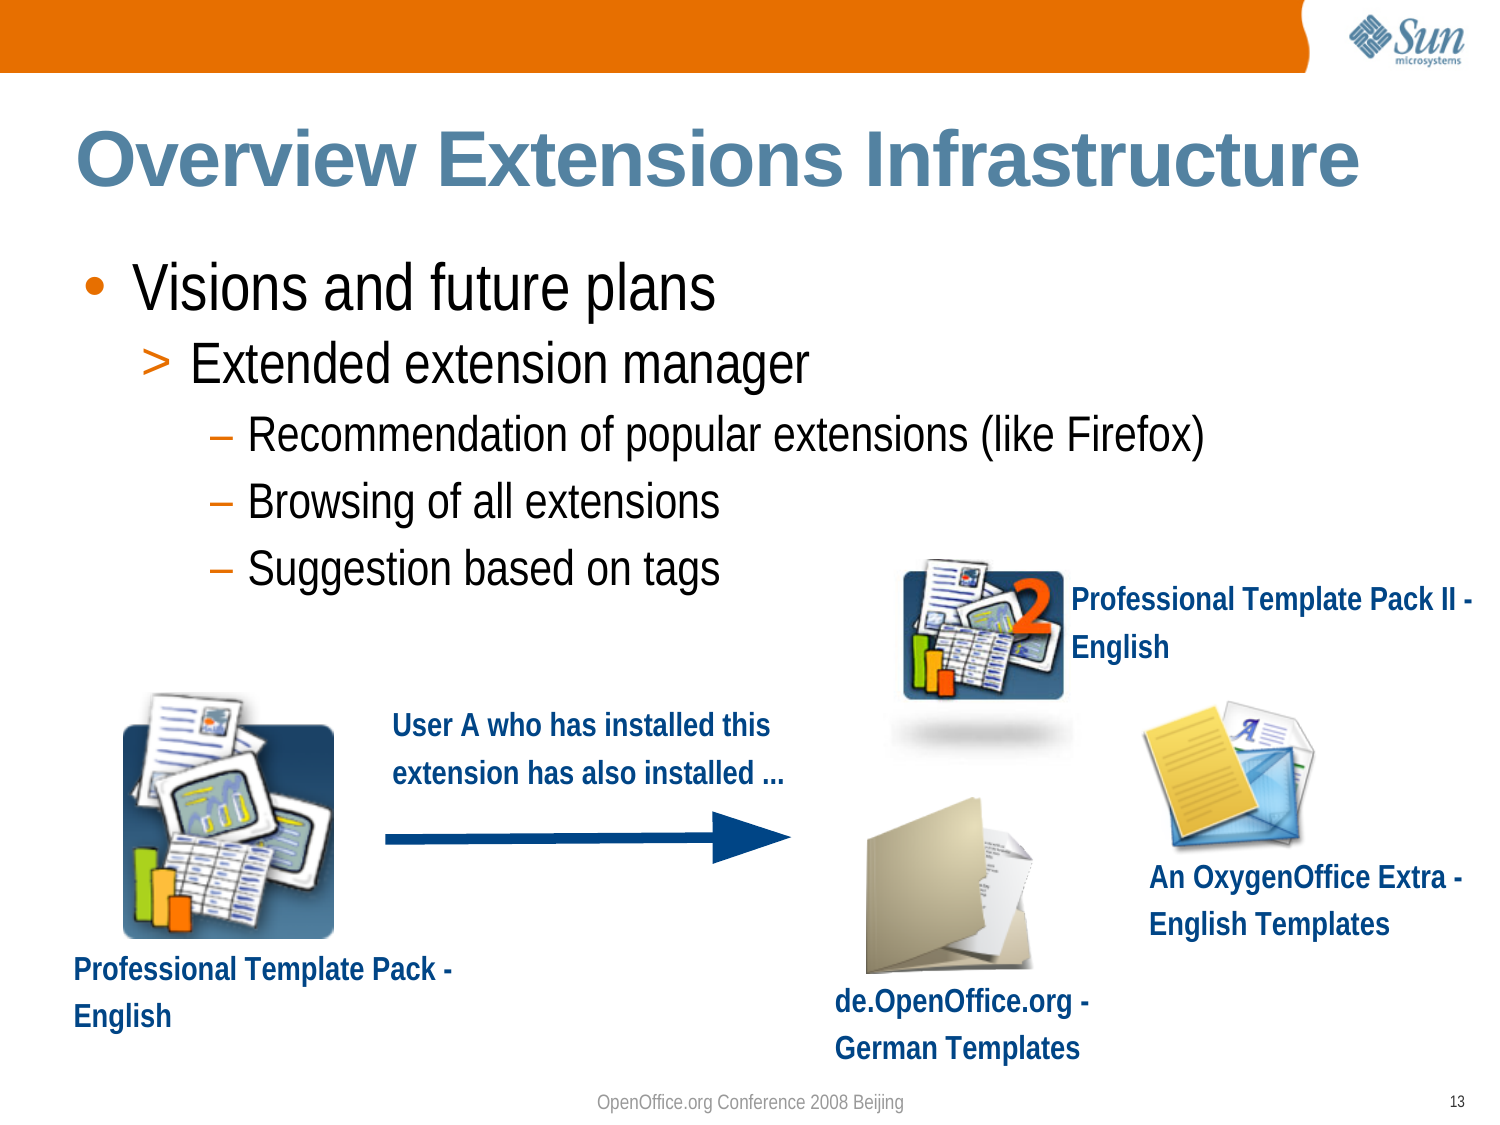

# Overview Extensions Infrastructure
Visions and future plans
Extended extension manager
Recommendation of popular extensions (like Firefox)
Browsing of all extensions
Suggestion based on tags
Professional Template Pack II -
English
An OxygenOffice Extra -
English Templates
Professional Template Pack -
English
User A who has installed this
extension has also installed ...
de.OpenOffice.org -
German Templates